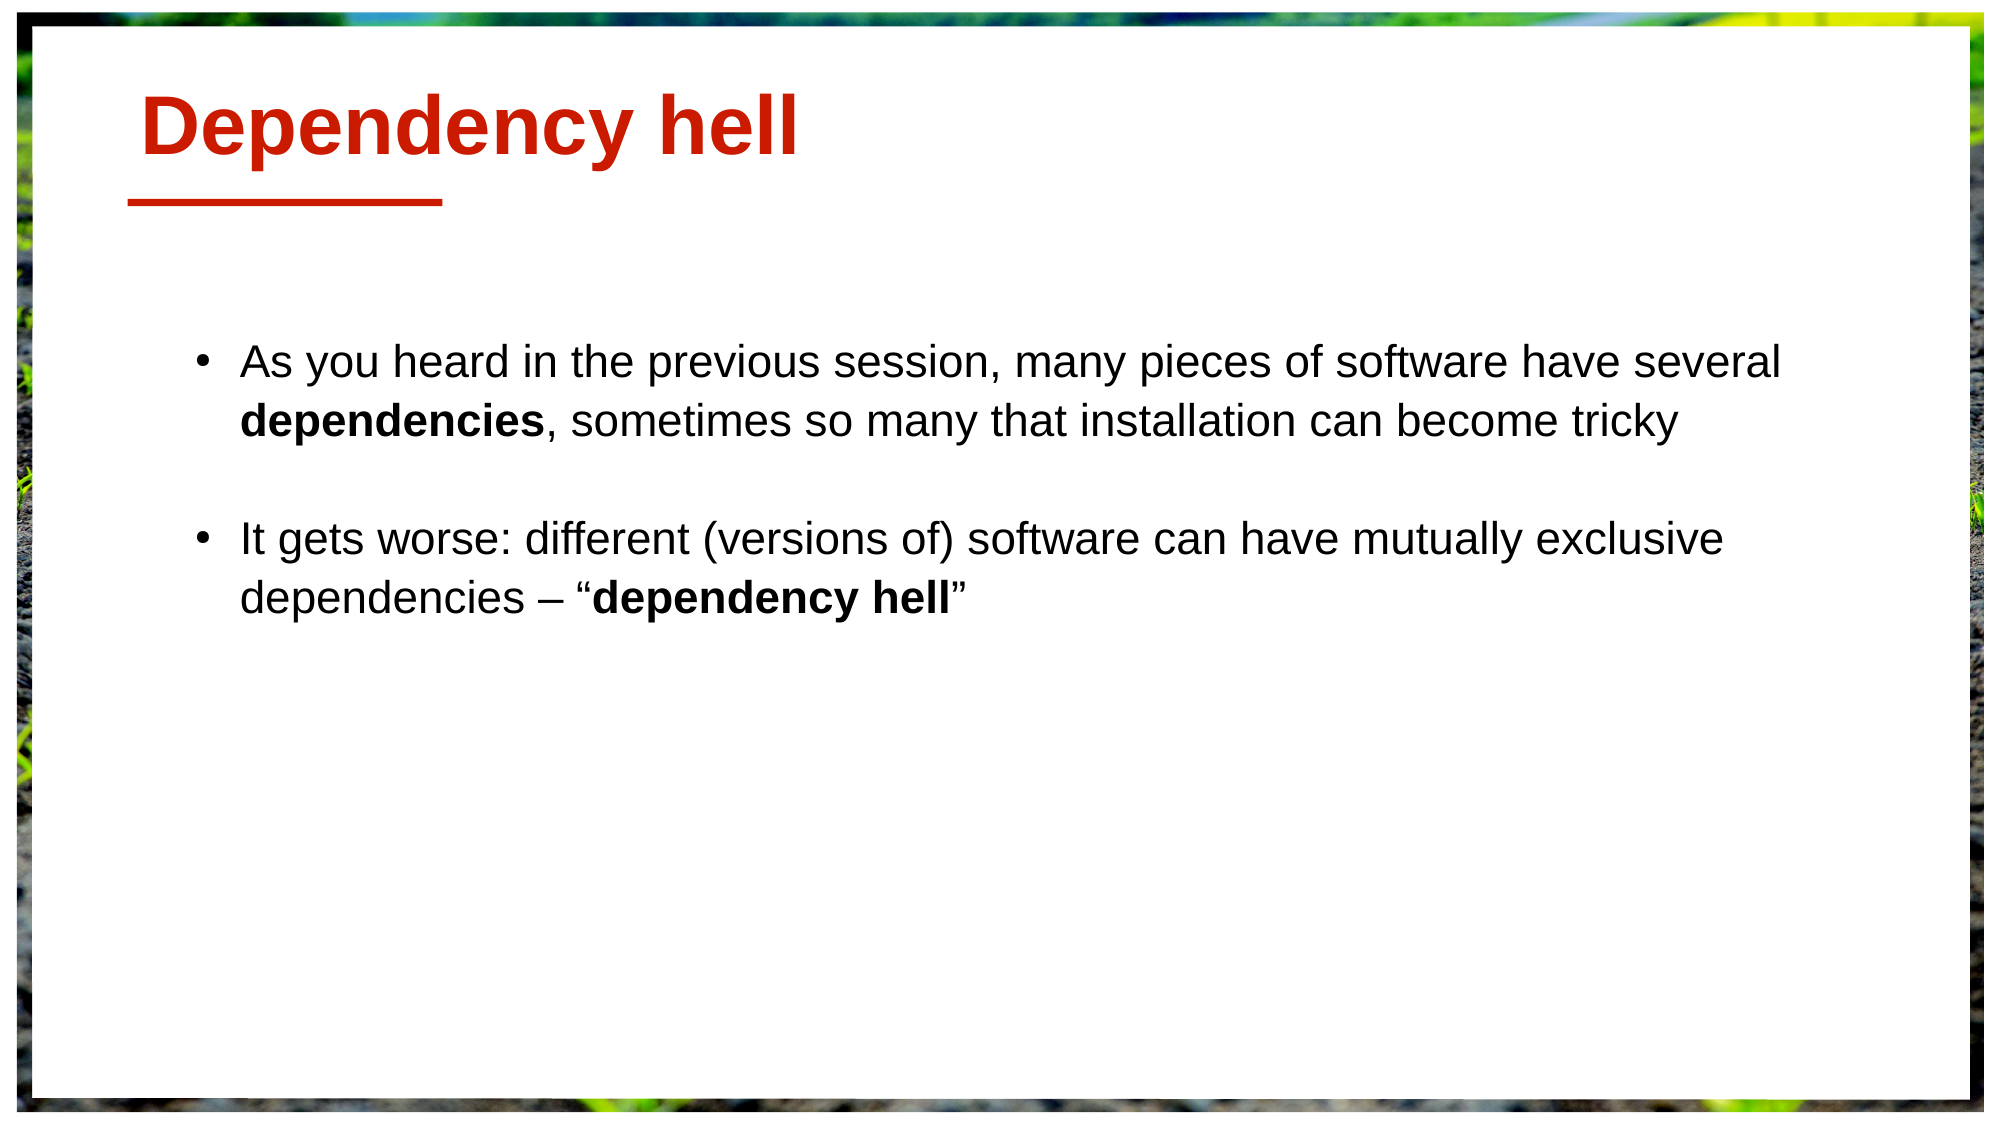

Dependency hell
As you heard in the previous session, many pieces of software have several dependencies, sometimes so many that installation can become tricky
It gets worse: different (versions of) software can have mutually exclusive dependencies – “dependency hell”